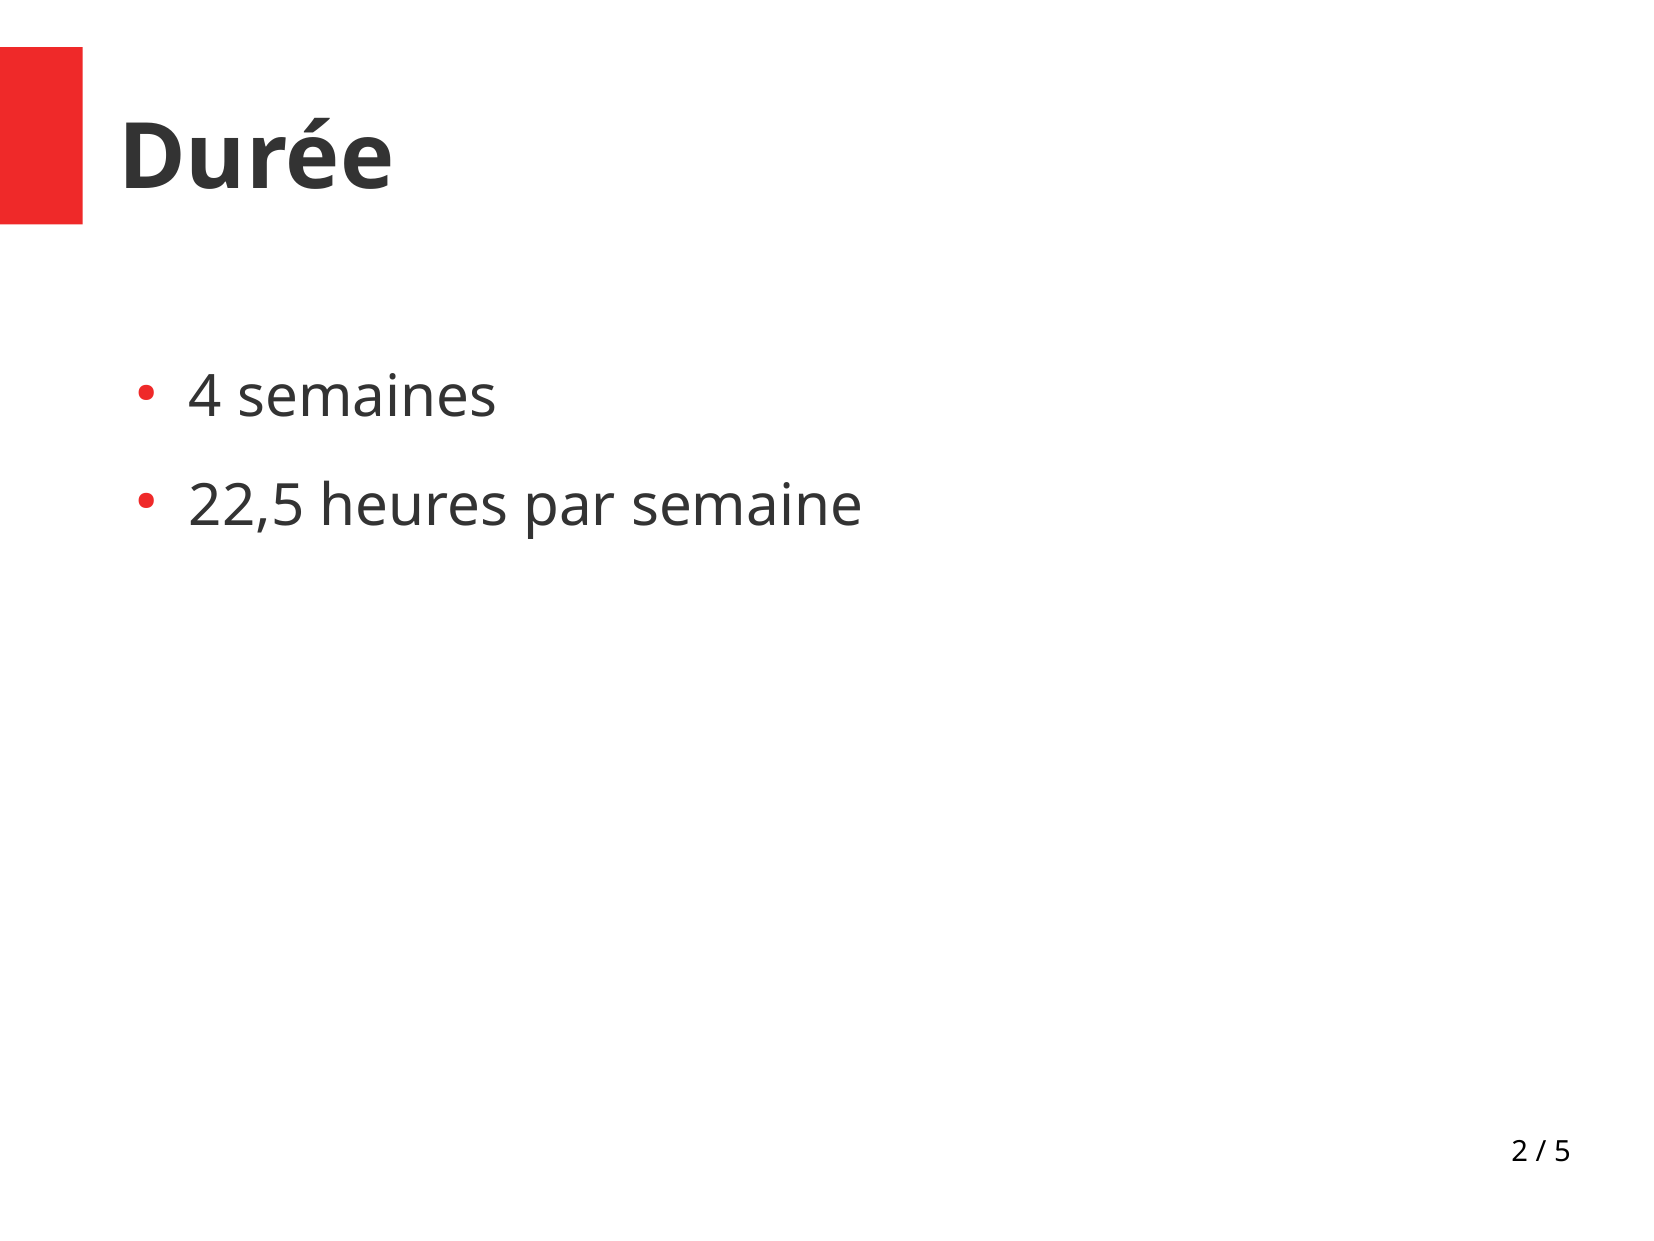

# Durée
4 semaines
22,5 heures par semaine
2